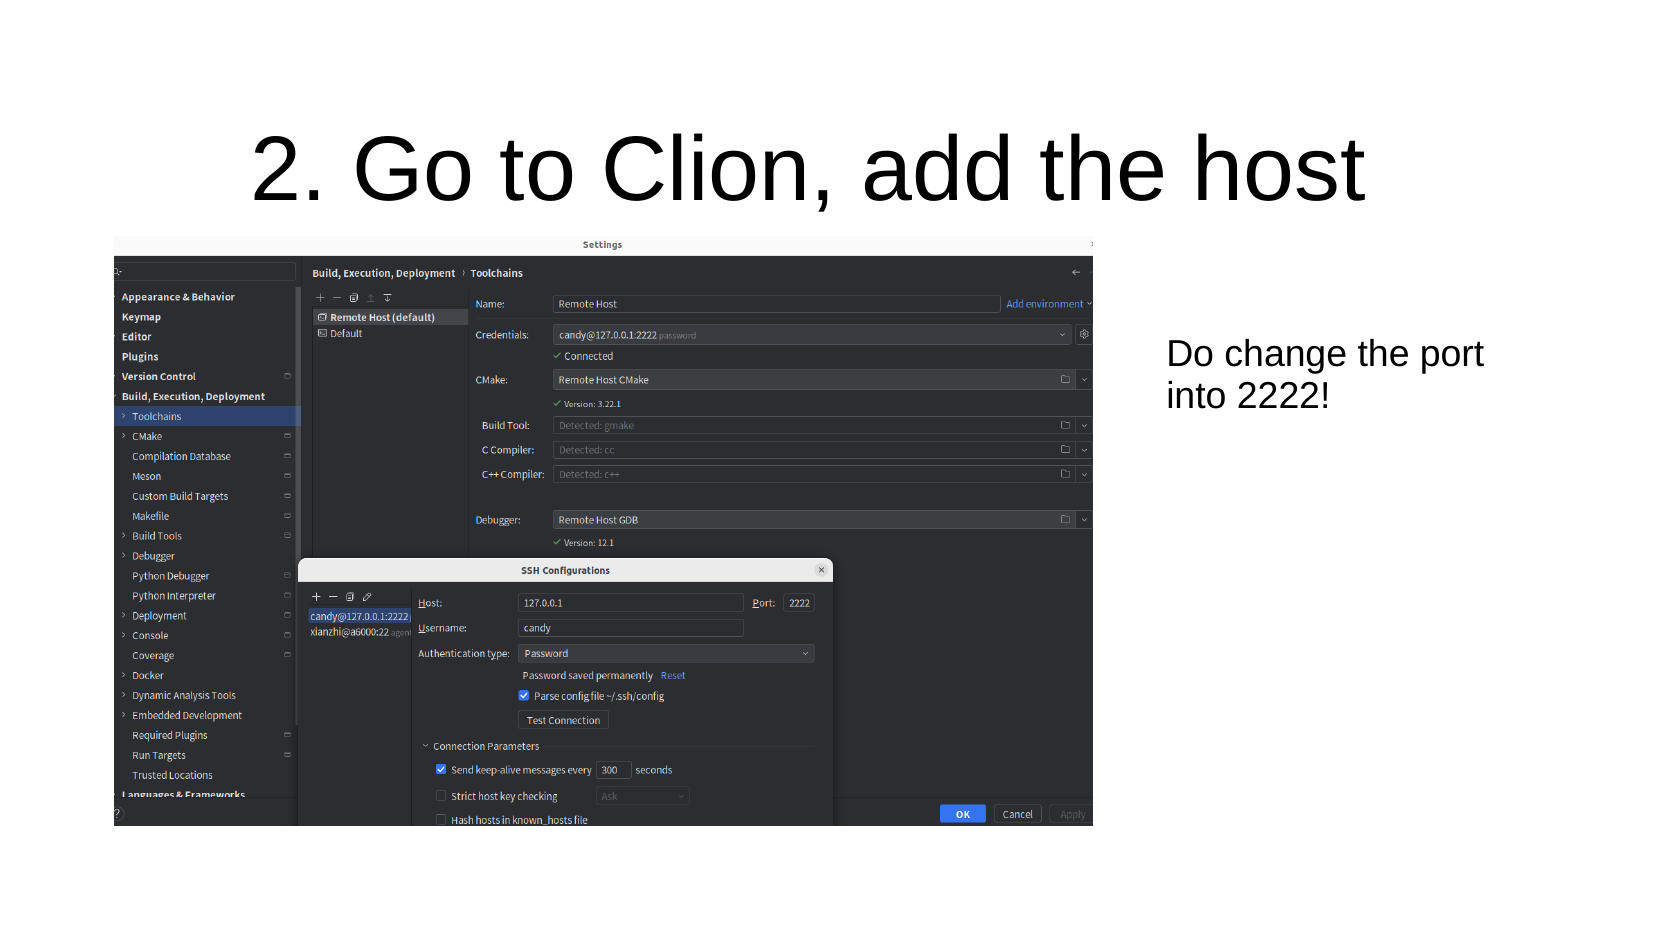

# 2. Go to Clion, add the host
Do change the port into 2222!